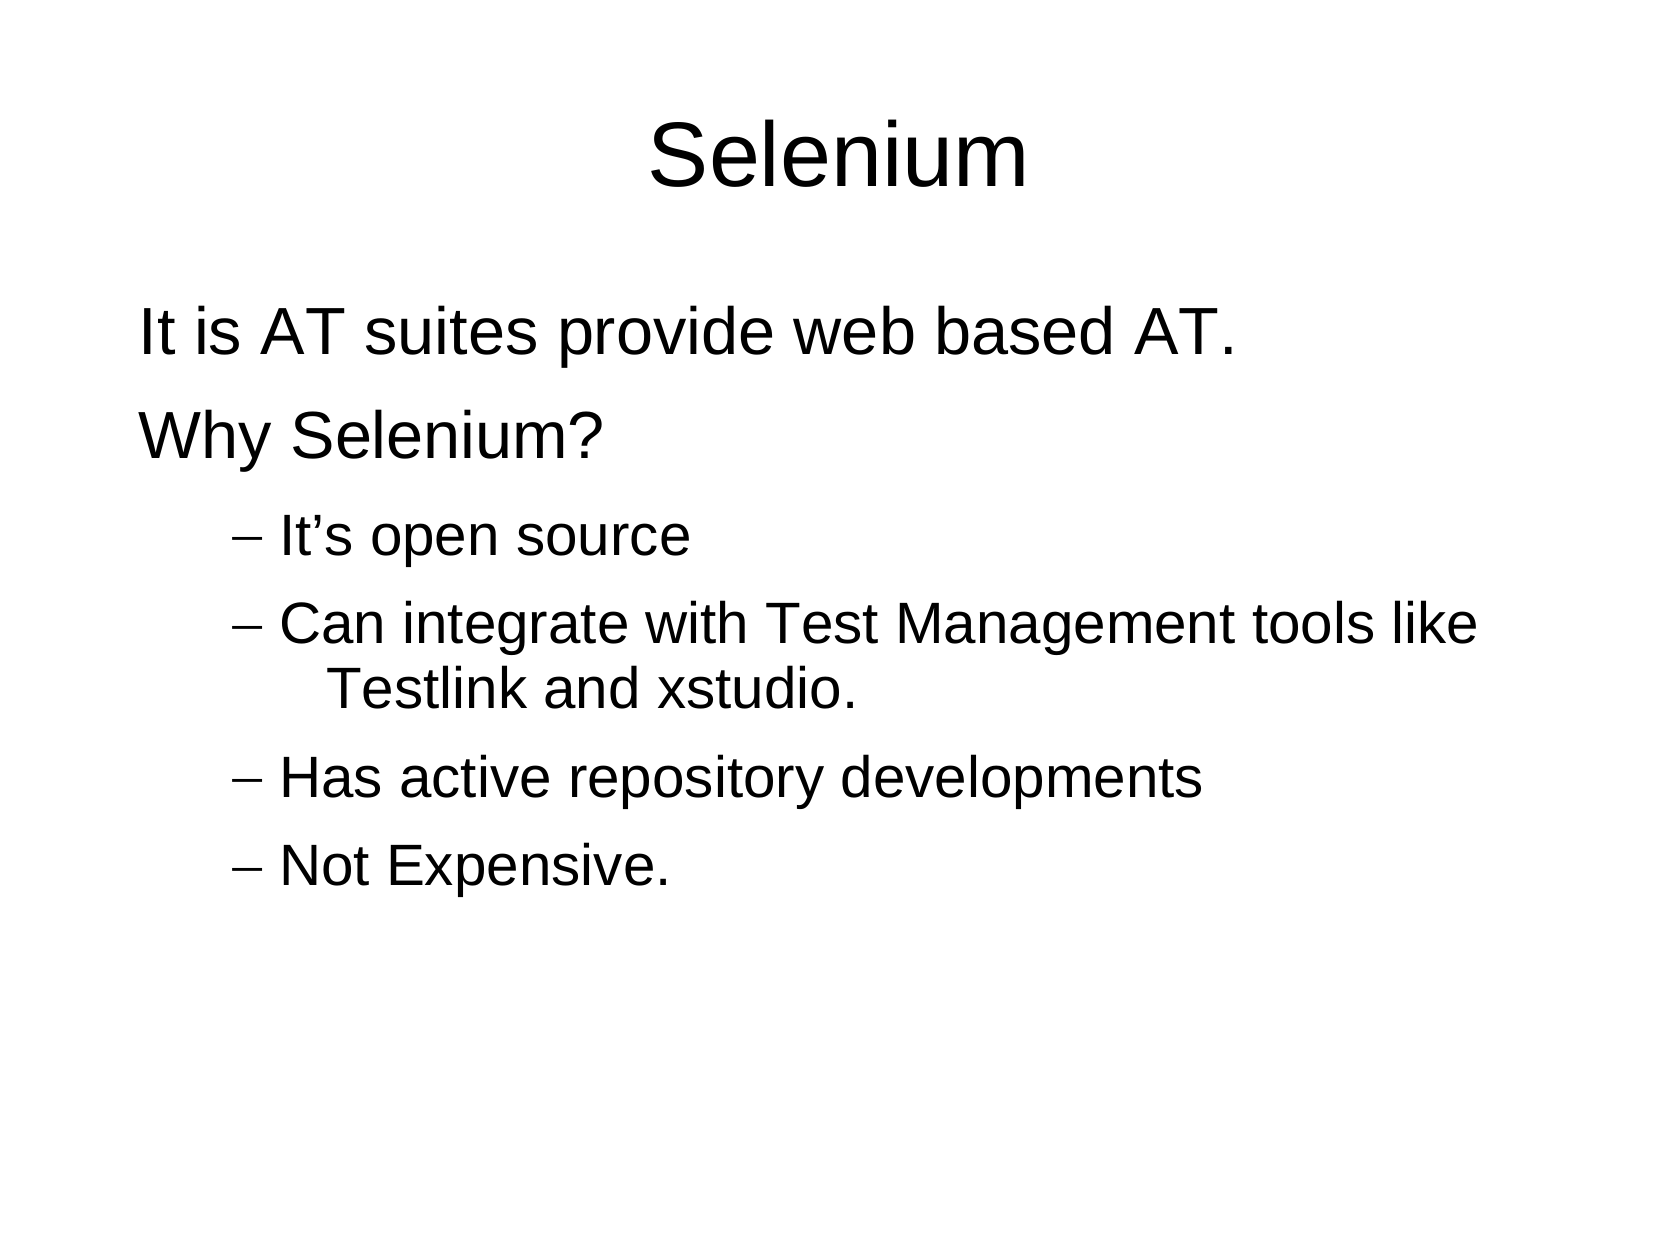

# Selenium
It is AT suites provide web based AT.
Why Selenium?
It’s open source
Can integrate with Test Management tools like Testlink and xstudio.
Has active repository developments
Not Expensive.